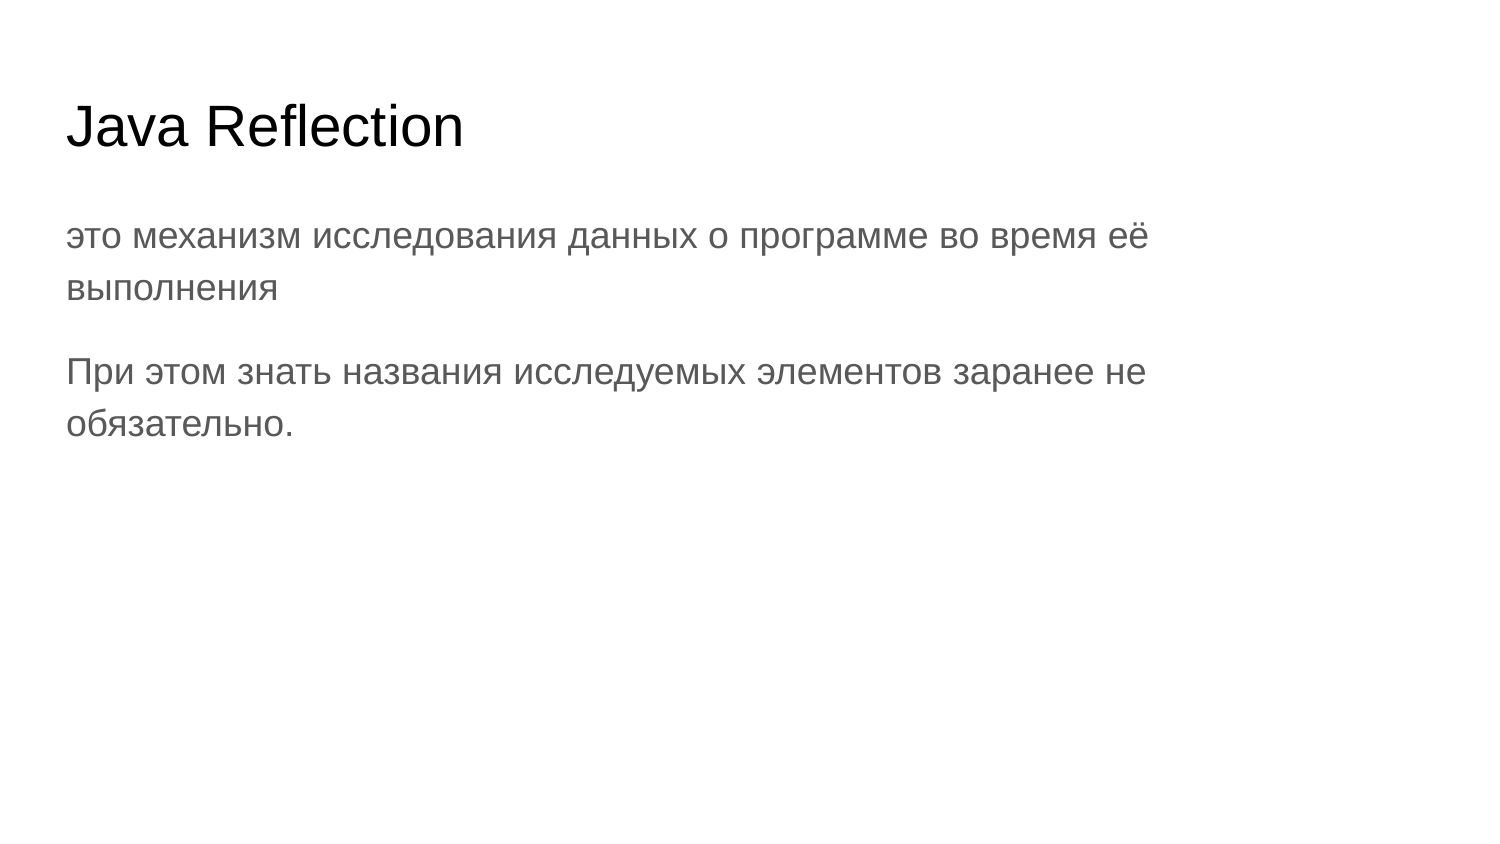

# Java Reflection
это механизм исследования данных о программе во время её выполнения
При этом знать названия исследуемых элементов заранее не обязательно.